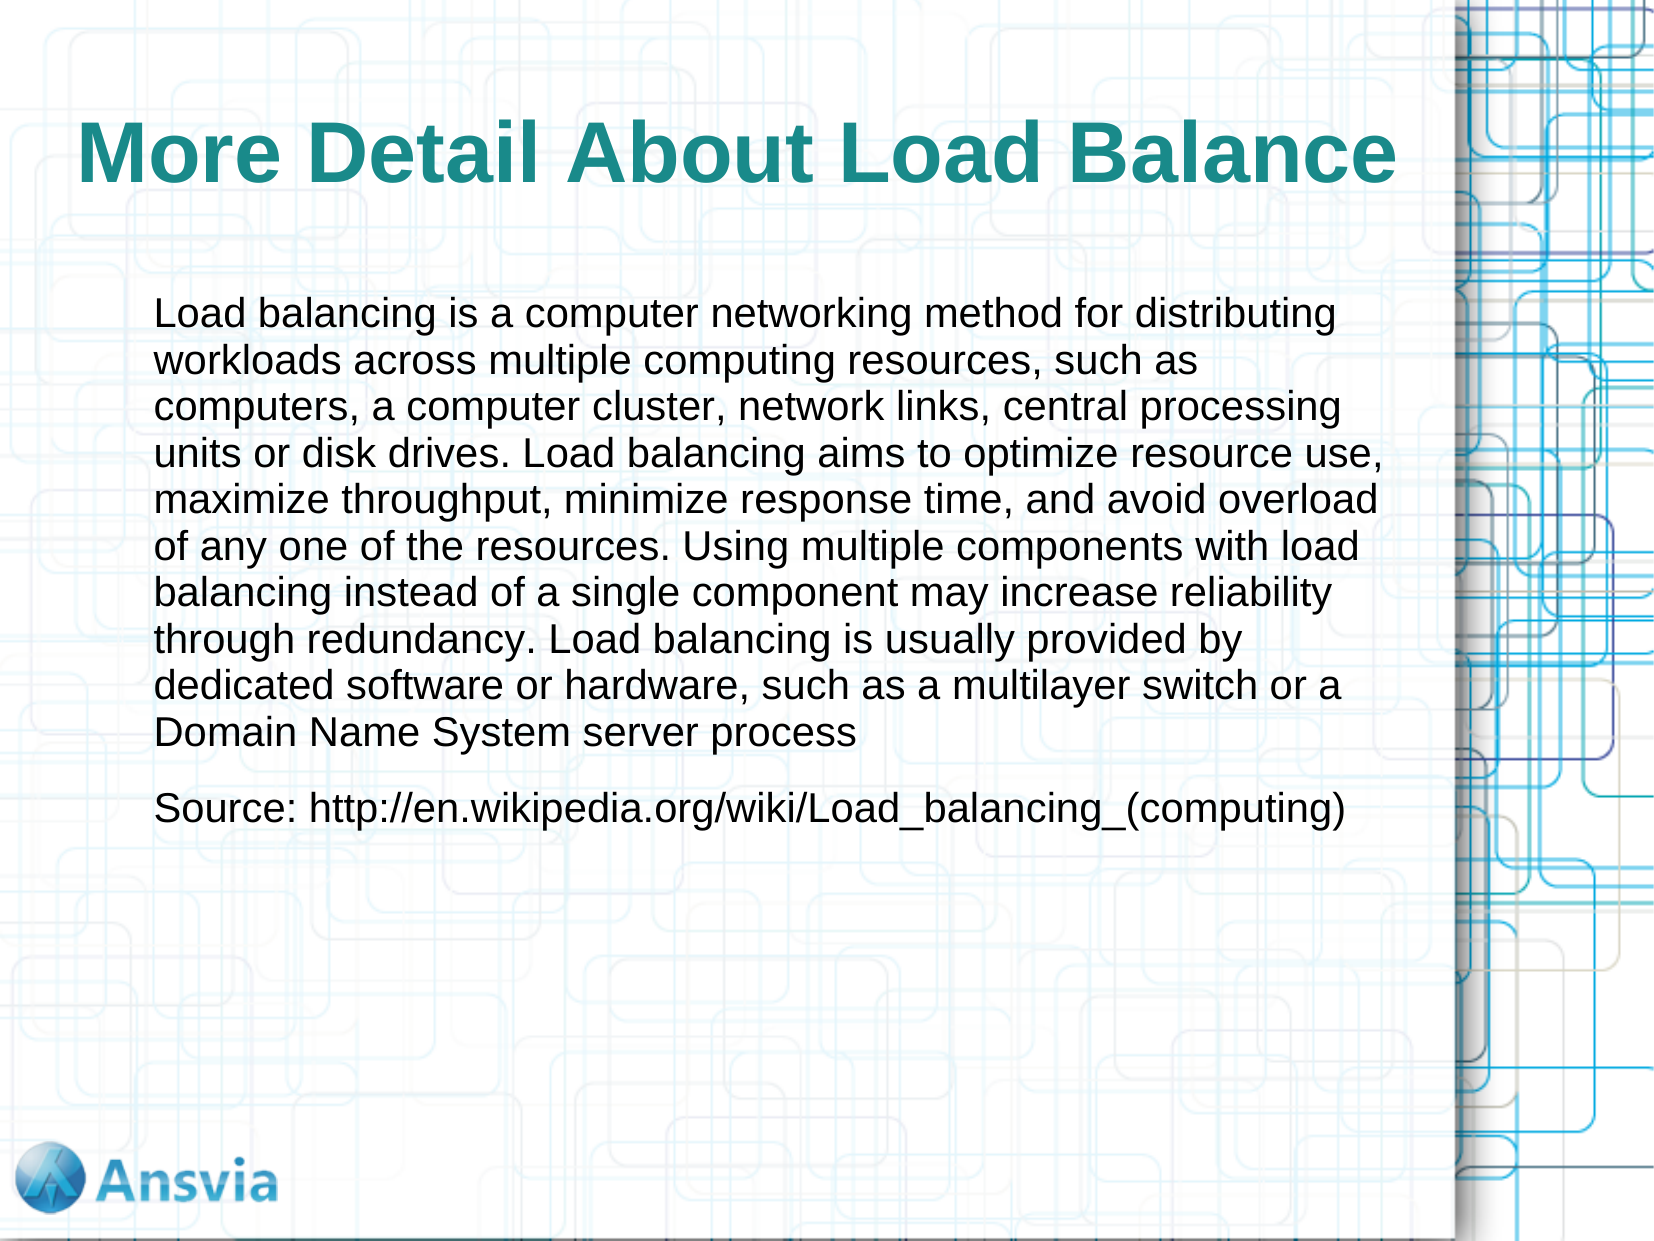

# More Detail About Load Balance
Load balancing is a computer networking method for distributing workloads across multiple computing resources, such as computers, a computer cluster, network links, central processing units or disk drives. Load balancing aims to optimize resource use, maximize throughput, minimize response time, and avoid overload of any one of the resources. Using multiple components with load balancing instead of a single component may increase reliability through redundancy. Load balancing is usually provided by dedicated software or hardware, such as a multilayer switch or a Domain Name System server process
Source: http://en.wikipedia.org/wiki/Load_balancing_(computing)